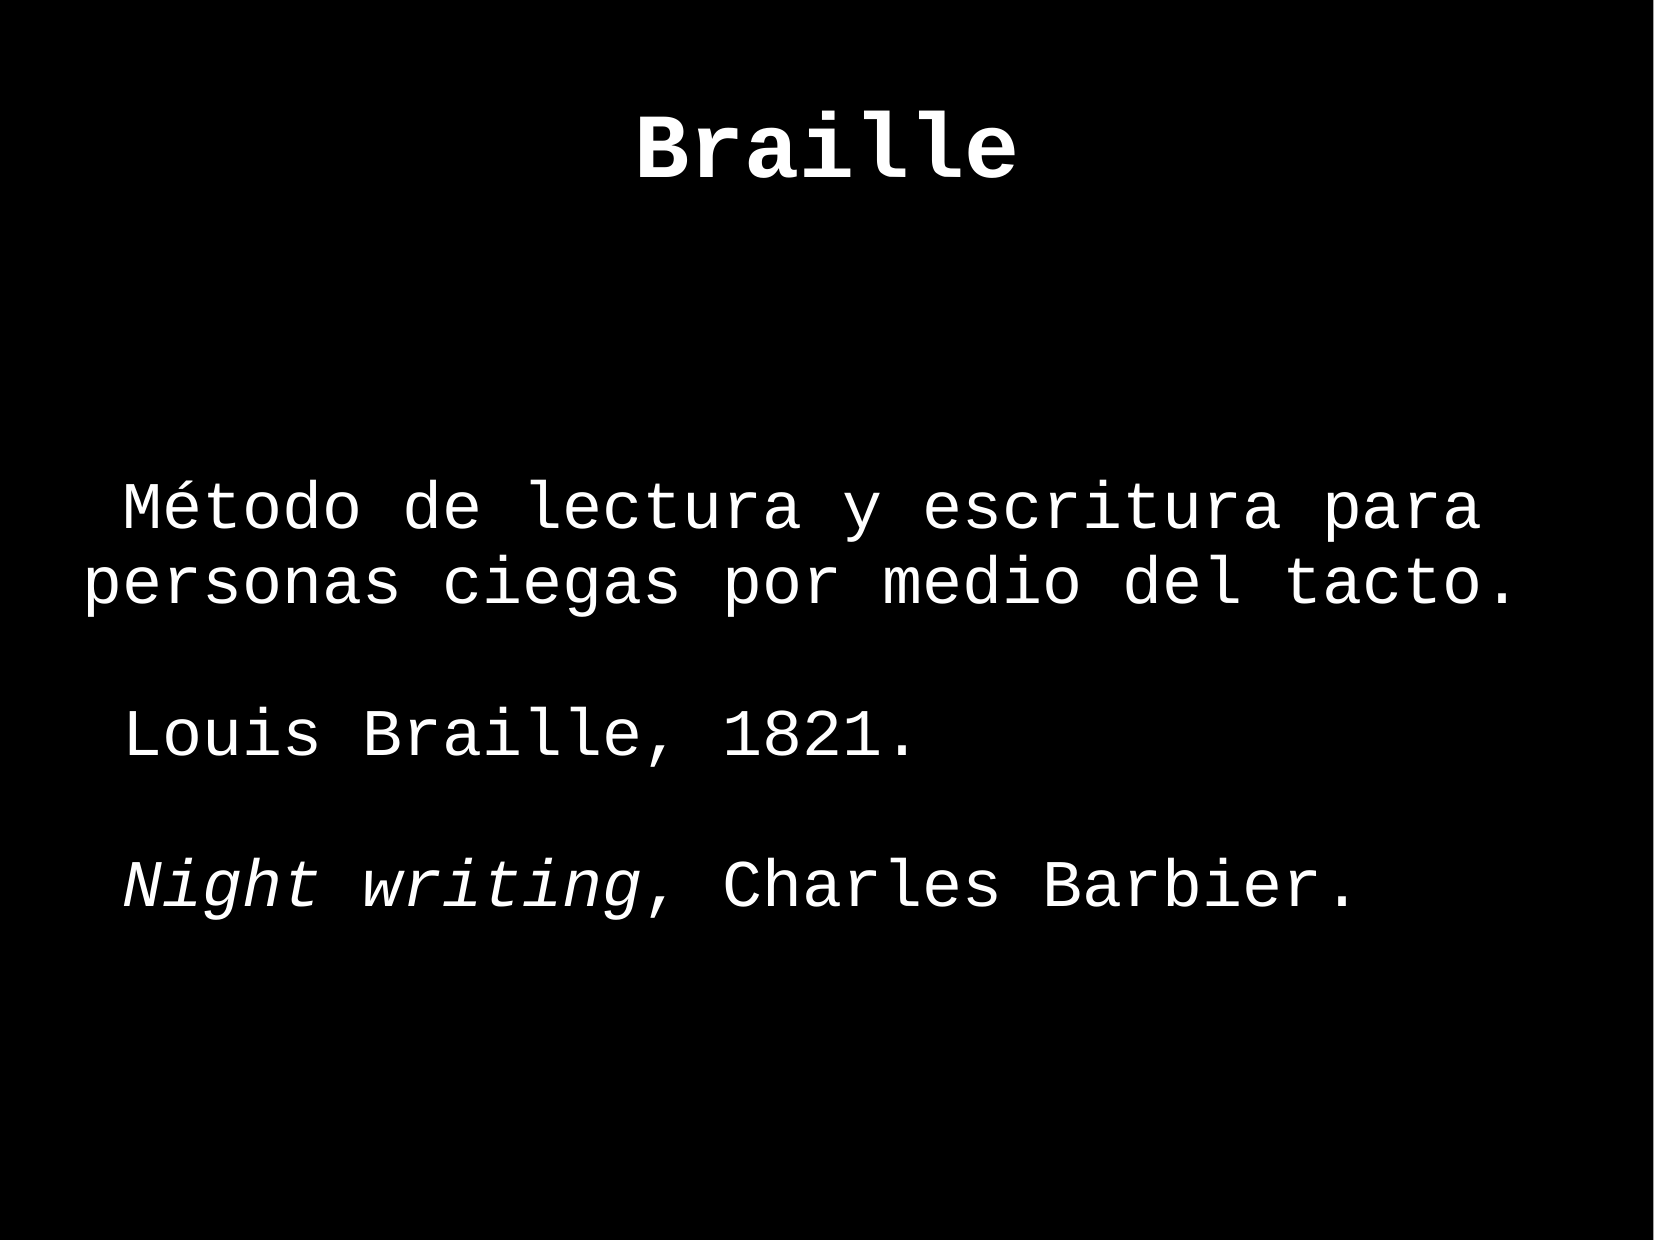

# Braille
 Método de lectura y escritura para personas ciegas por medio del tacto.
 Louis Braille, 1821.
 Night writing, Charles Barbier.